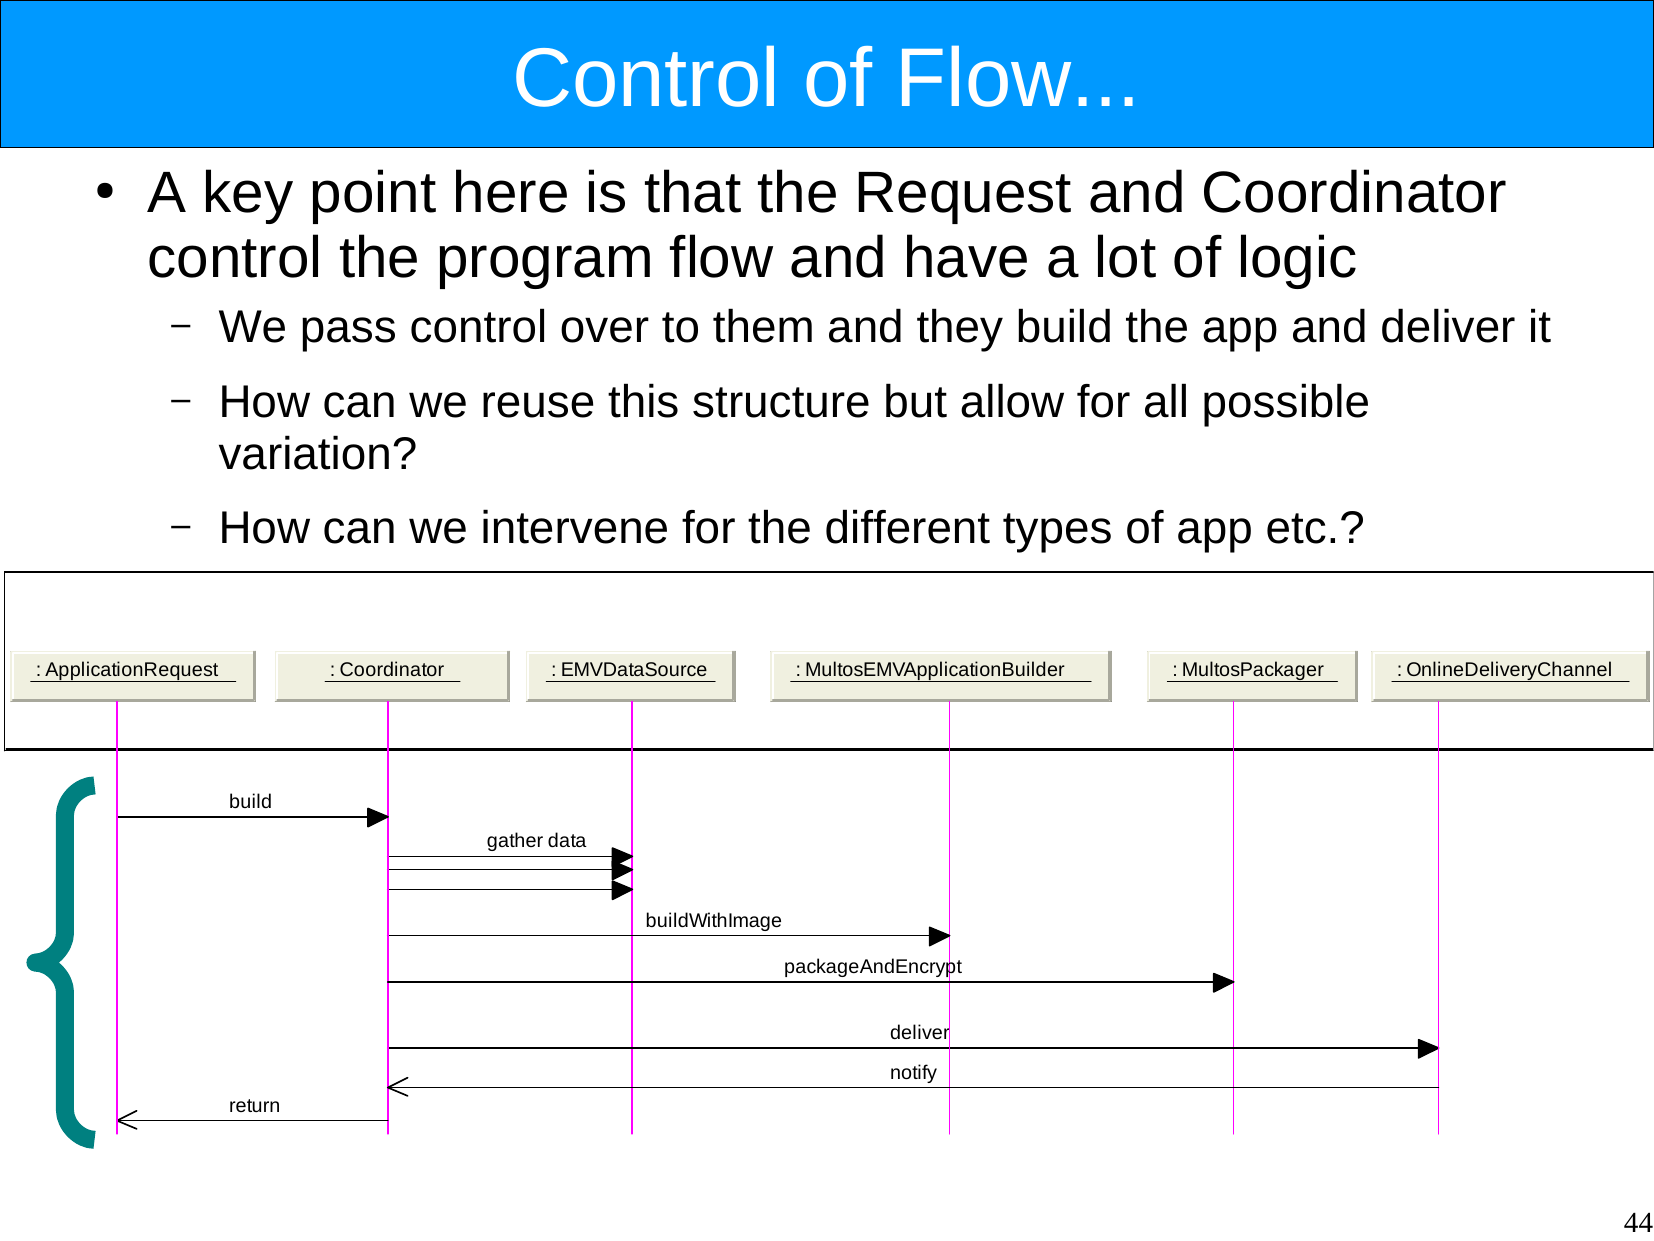

# Control of Flow...
A key point here is that the Request and Coordinator control the program flow and have a lot of logic
We pass control over to them and they build the app and deliver it
How can we reuse this structure but allow for all possible variation?
How can we intervene for the different types of app etc.?
44